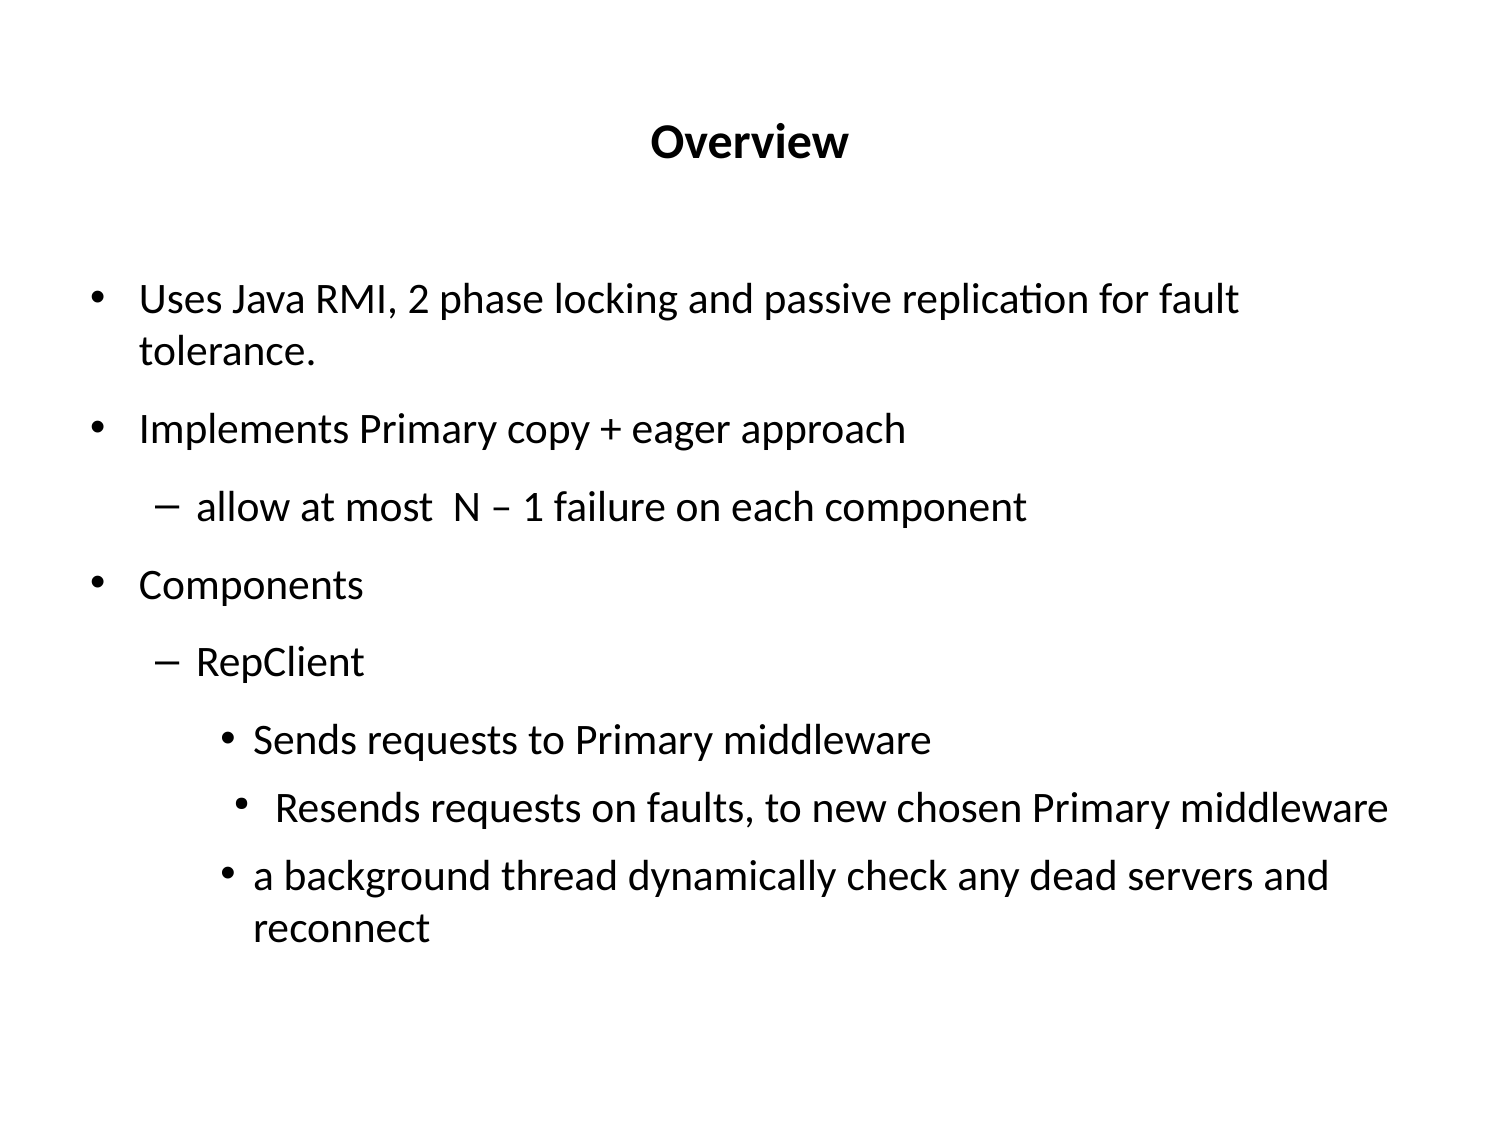

# Overview
Uses Java RMI, 2 phase locking and passive replication for fault tolerance.
Implements Primary copy + eager approach
allow at most N – 1 failure on each component
Components
RepClient
Sends requests to Primary middleware
Resends requests on faults, to new chosen Primary middleware
a background thread dynamically check any dead servers and reconnect